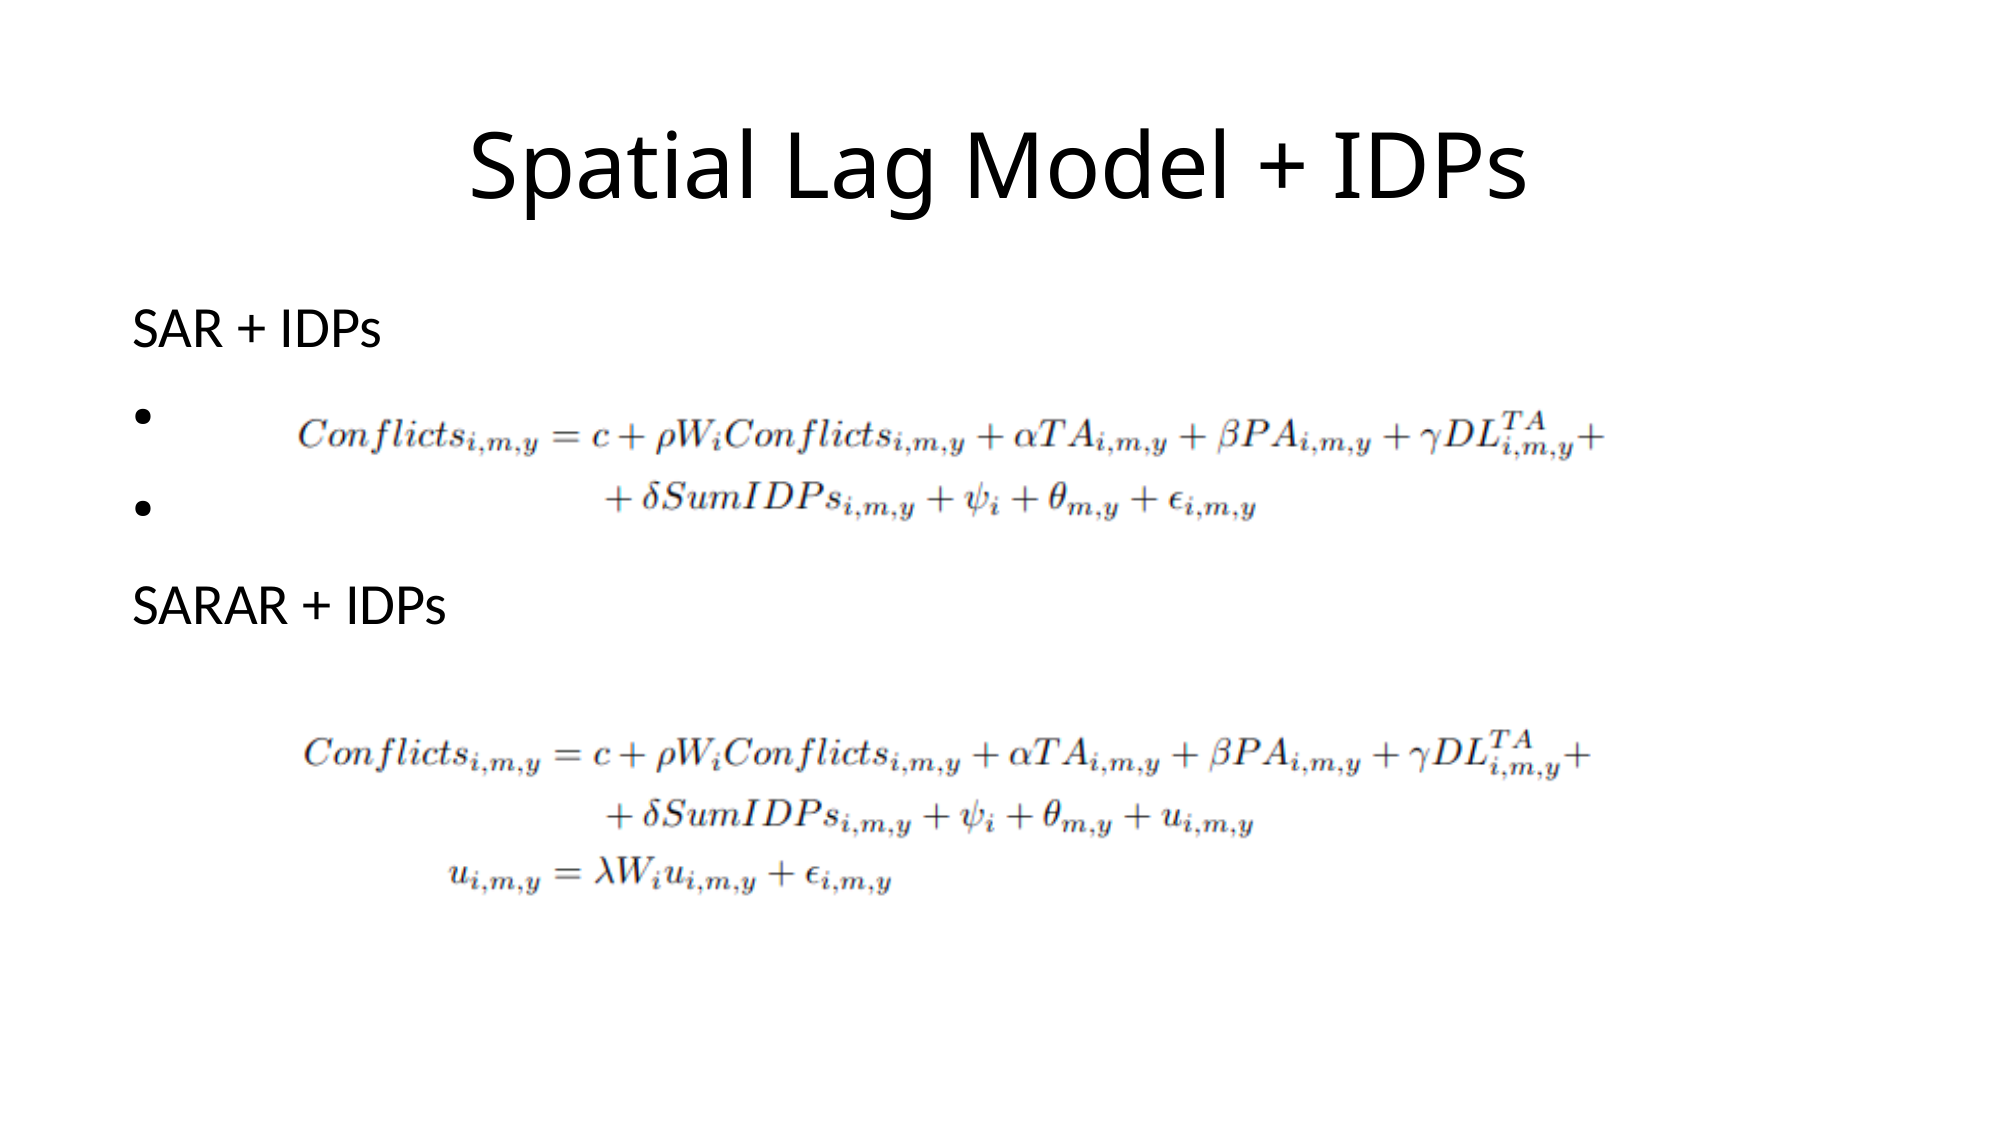

# Spatial Lag Model + IDPs
SAR + IDPs
SARAR + IDPs